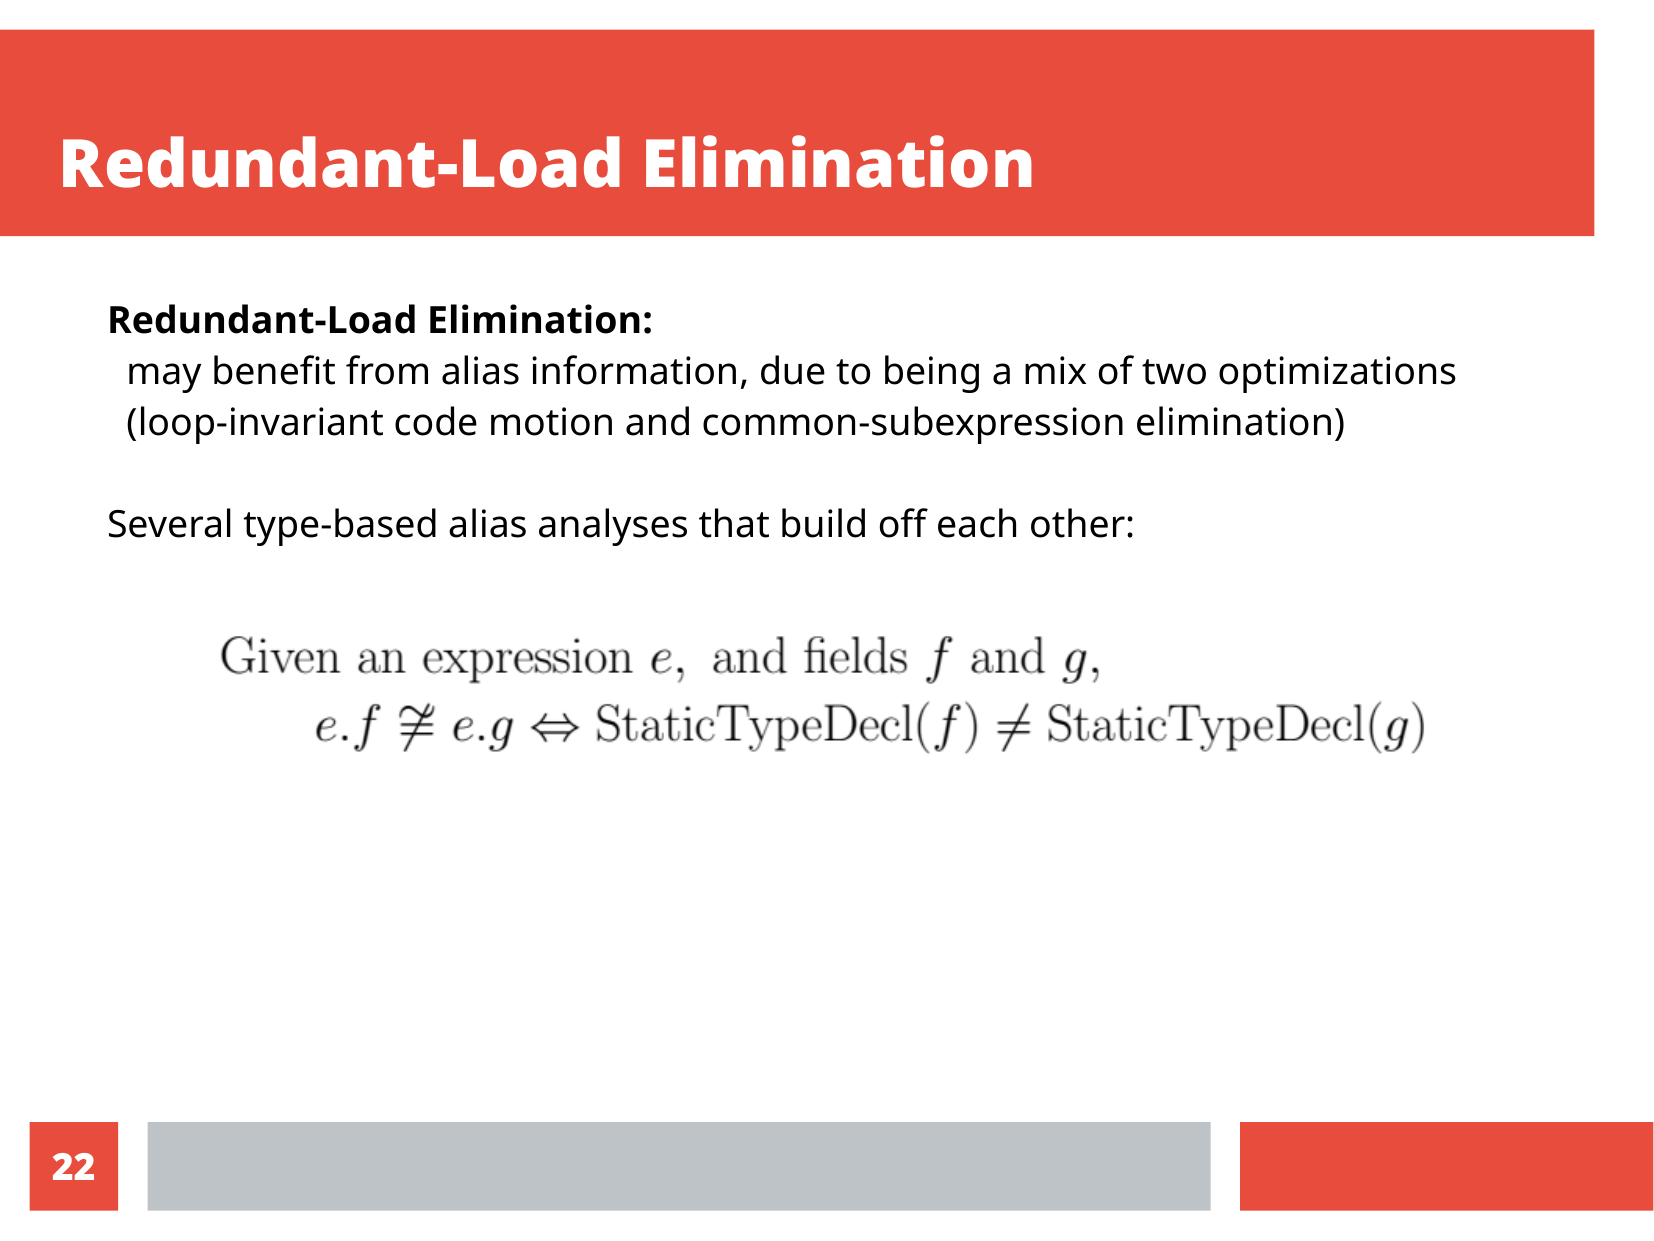

# Redundant-Load Elimination
Redundant-Load Elimination:
 may benefit from alias information, due to being a mix of two optimizations
 (loop-invariant code motion and common-subexpression elimination)
Several type-based alias analyses that build off each other:
22